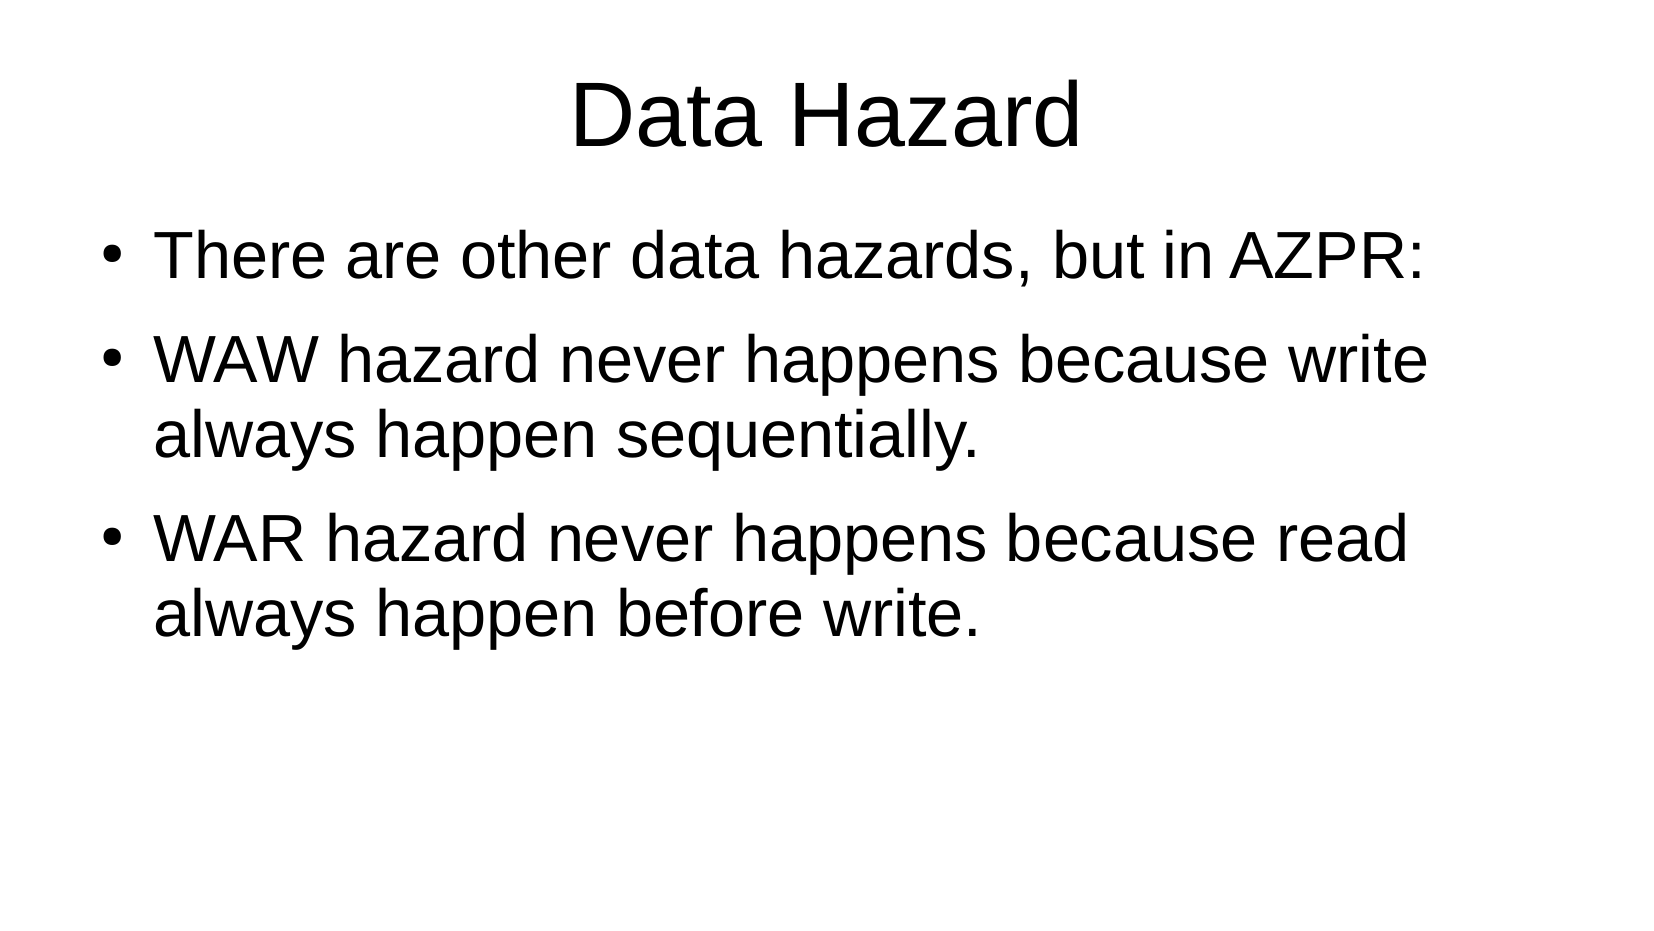

# Data Hazard
There are other data hazards, but in AZPR:
WAW hazard never happens because write always happen sequentially.
WAR hazard never happens because read always happen before write.